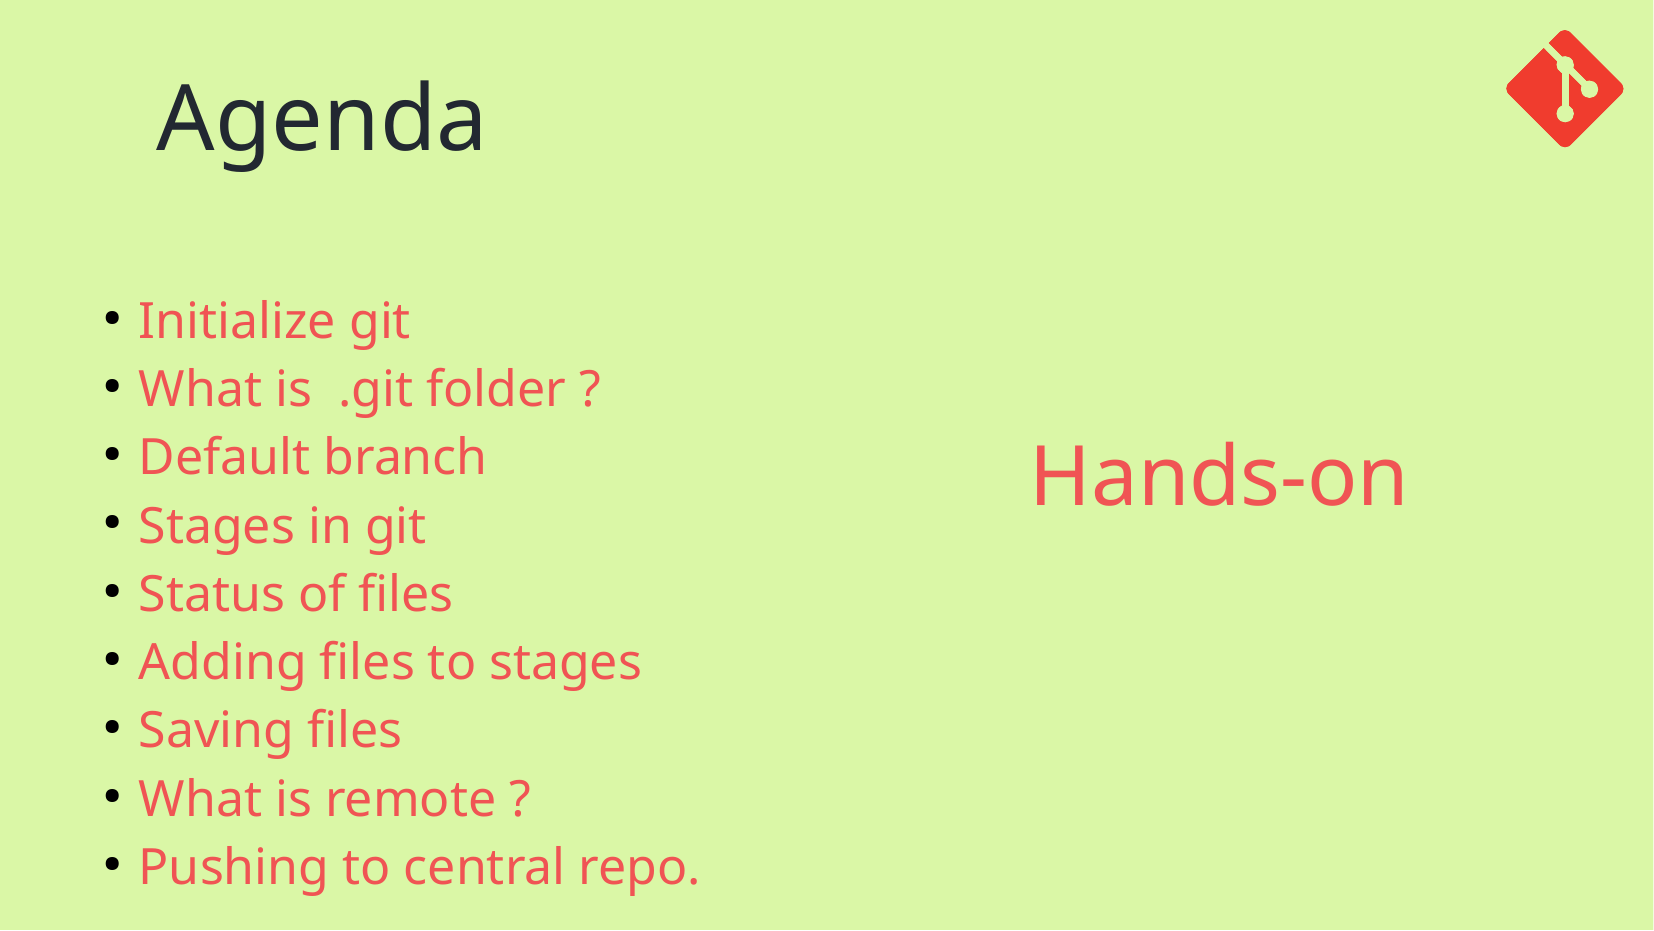

# Agenda
Initialize git
What is .git folder ?
Default branch
Stages in git
Status of files
Adding files to stages
Saving files
What is remote ?
Pushing to central repo.
Hands-on